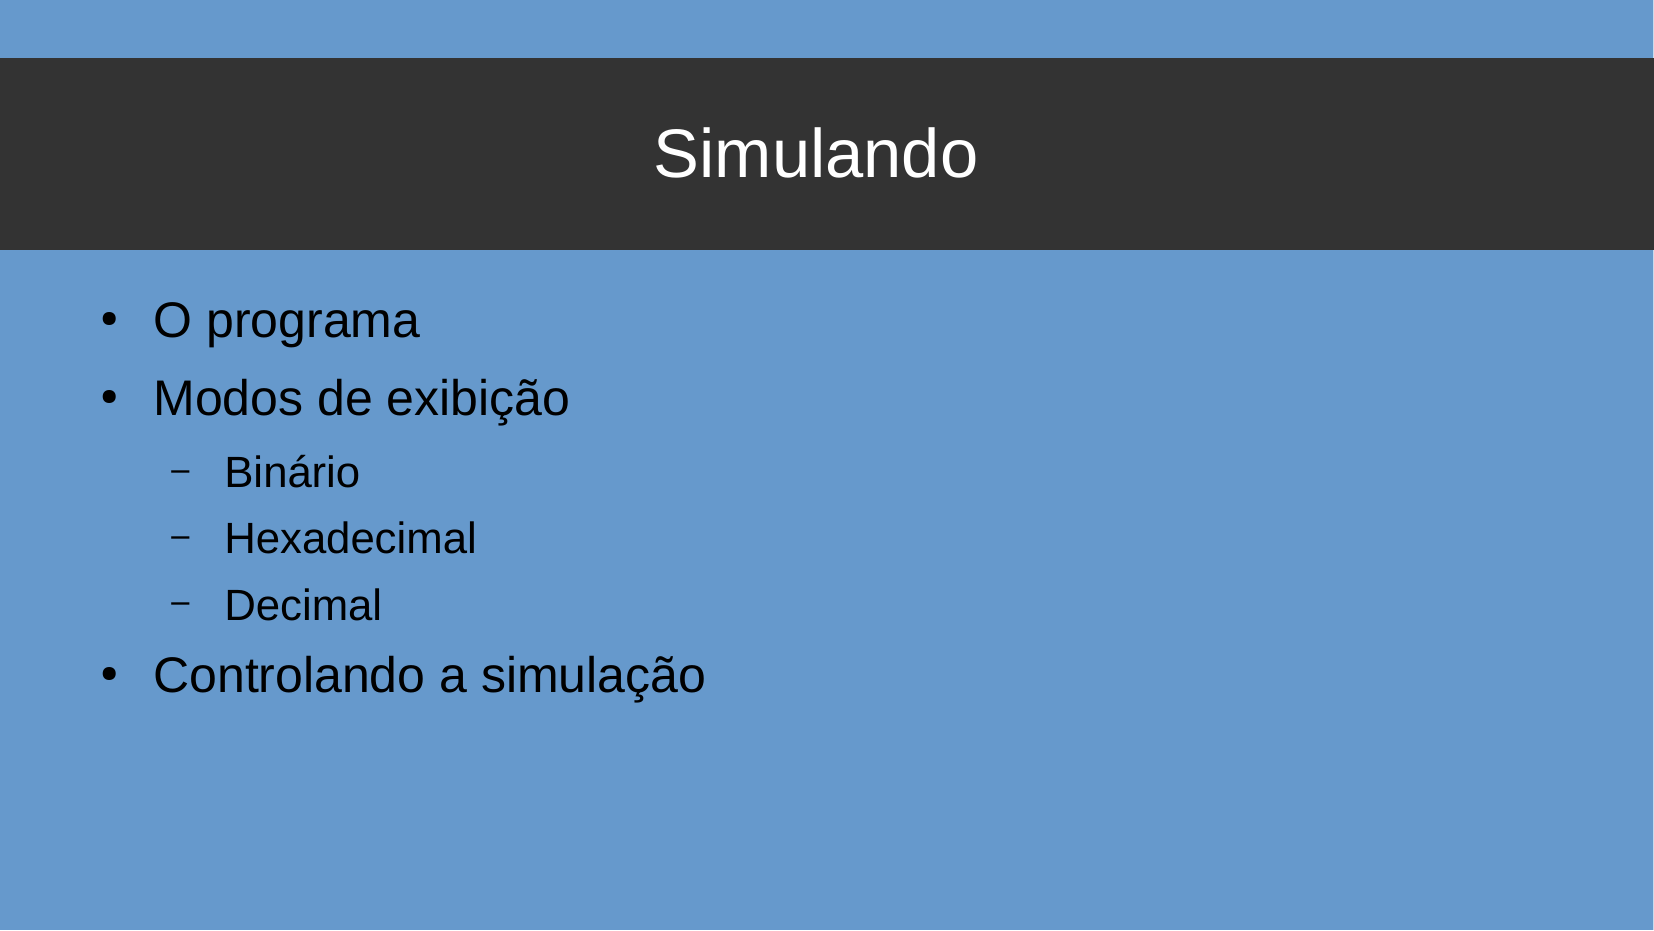

# Simulando
O programa
Modos de exibição
Binário
Hexadecimal
Decimal
Controlando a simulação